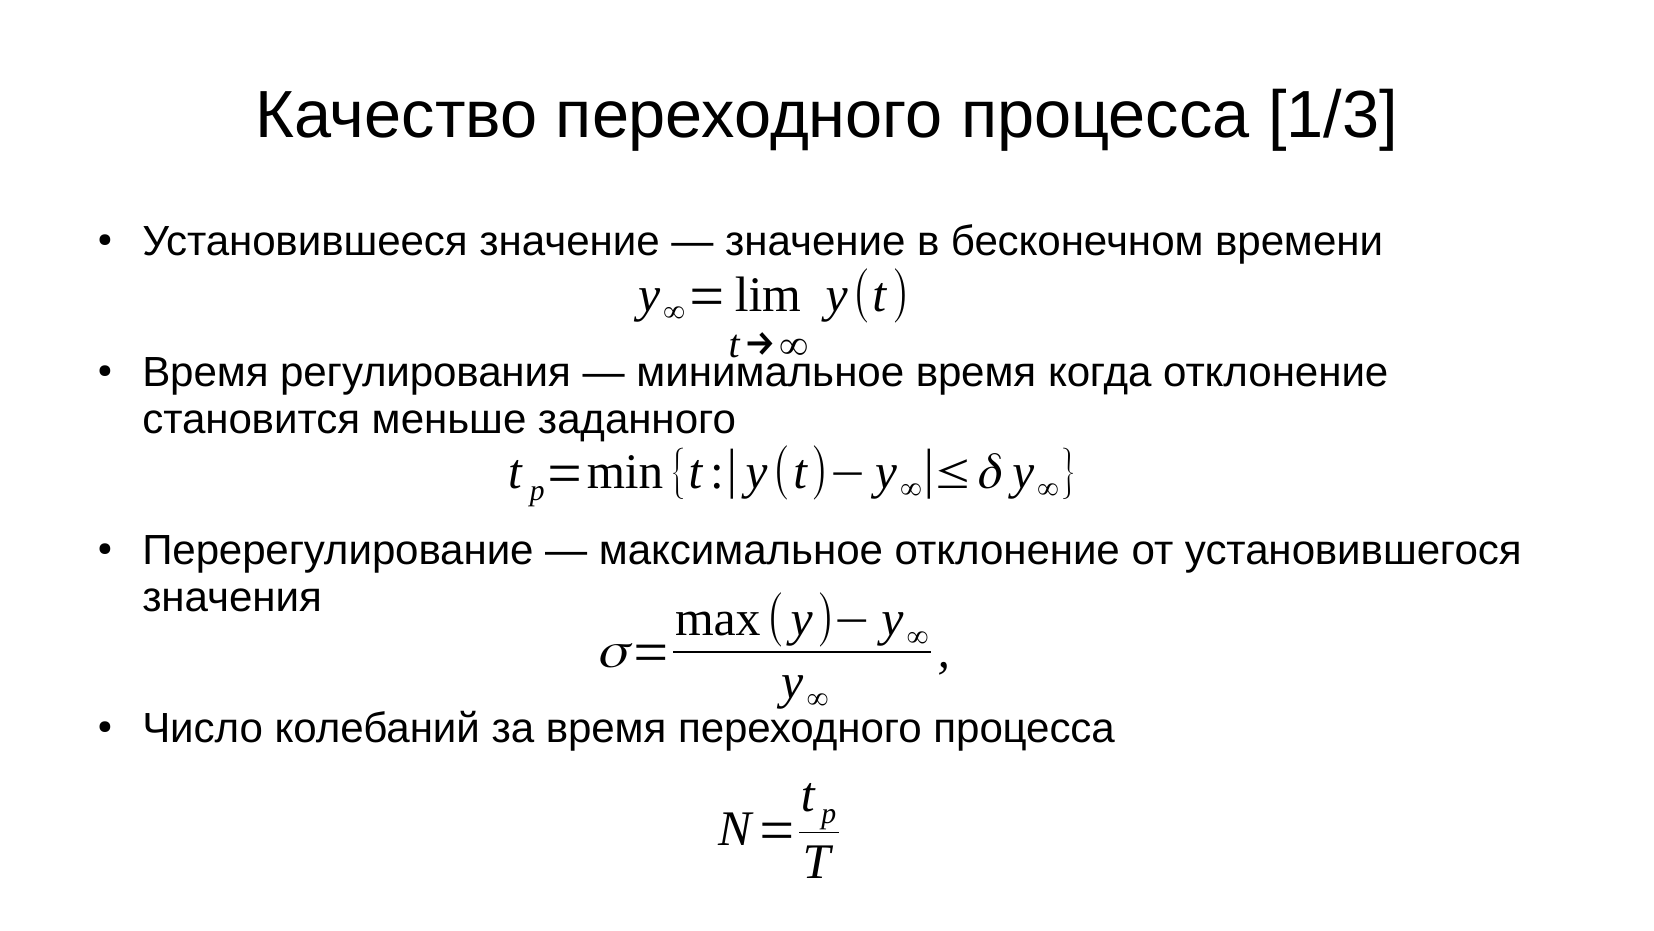

# Качество переходного процесса [1/3]
Установившееся значение — значение в бесконечном времени
Время регулирования — минимальное время когда отклонение становится меньше заданного
Перерегулирование — максимальное отклонение от установившегося значения
Число колебаний за время переходного процесса